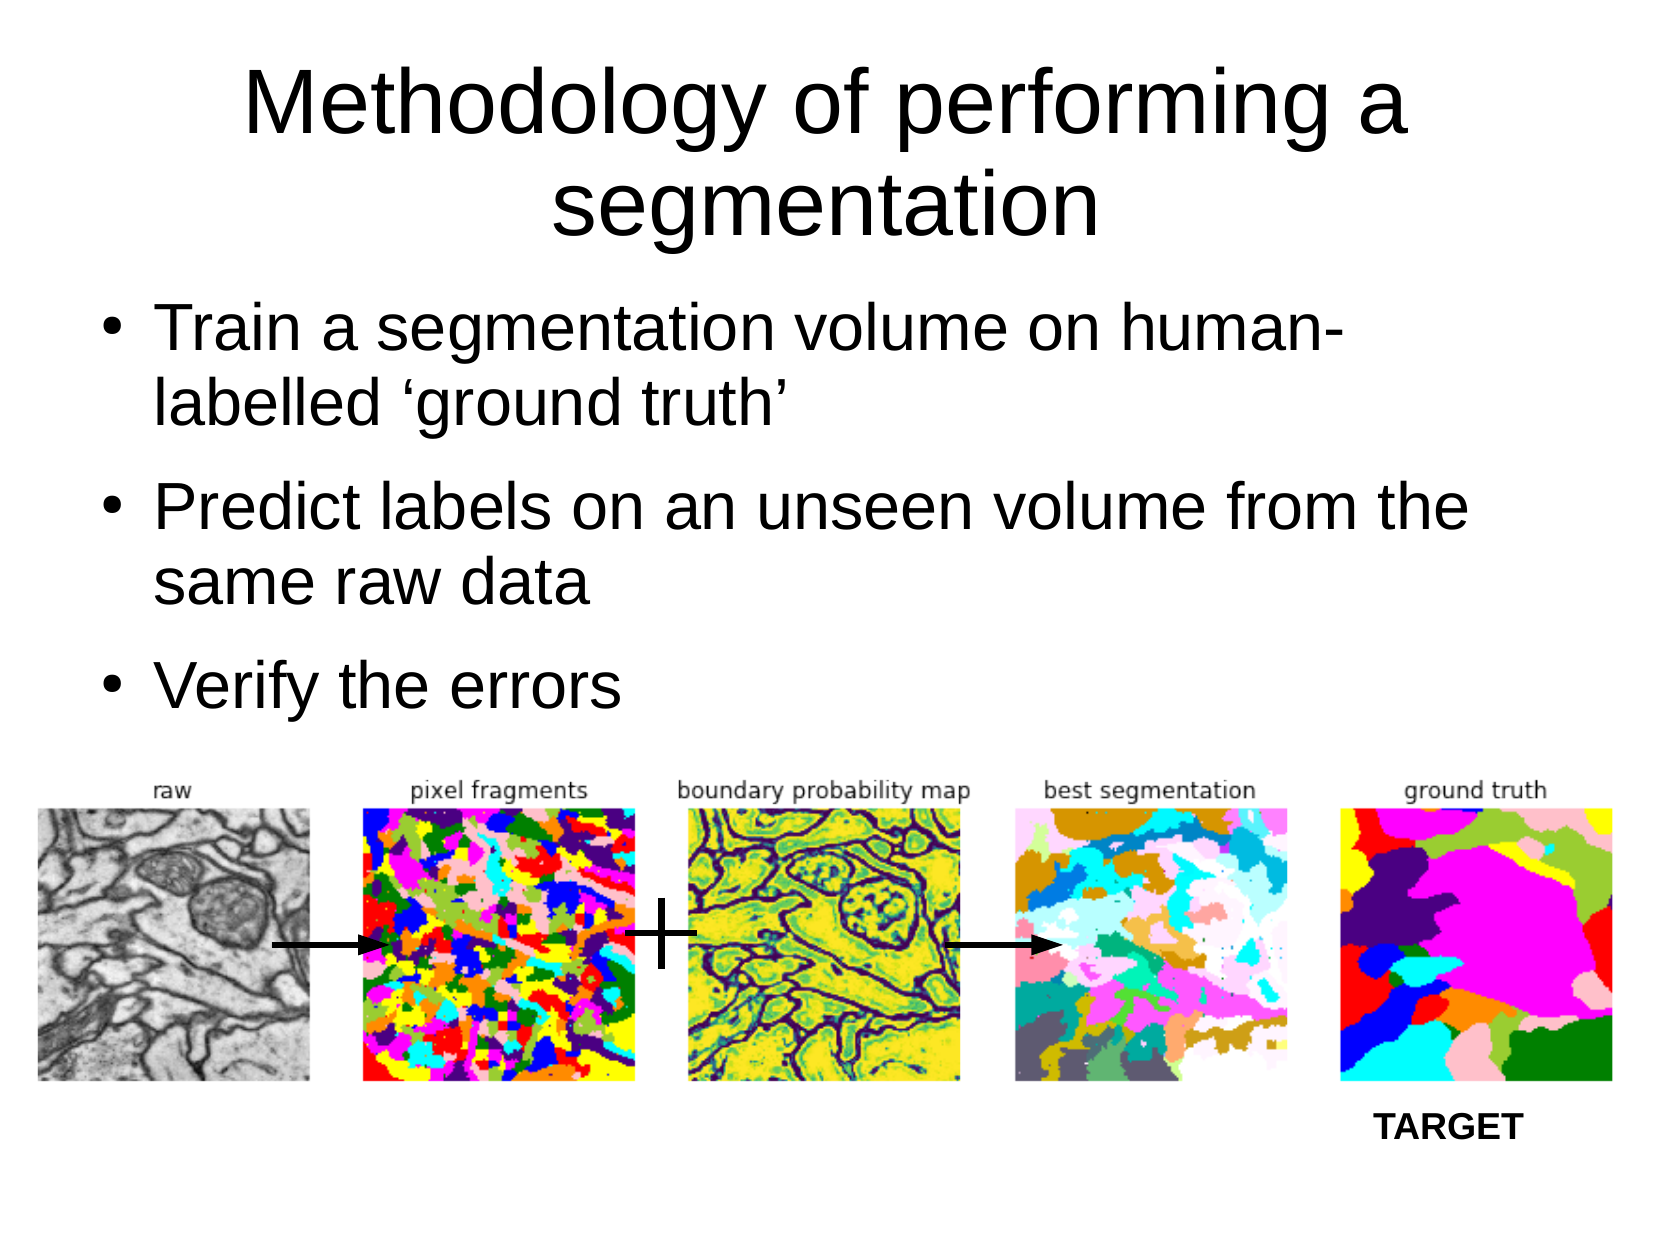

# Methodology of performing a segmentation
Train a segmentation volume on human-labelled ‘ground truth’
Predict labels on an unseen volume from the same raw data
Verify the errors
TARGET